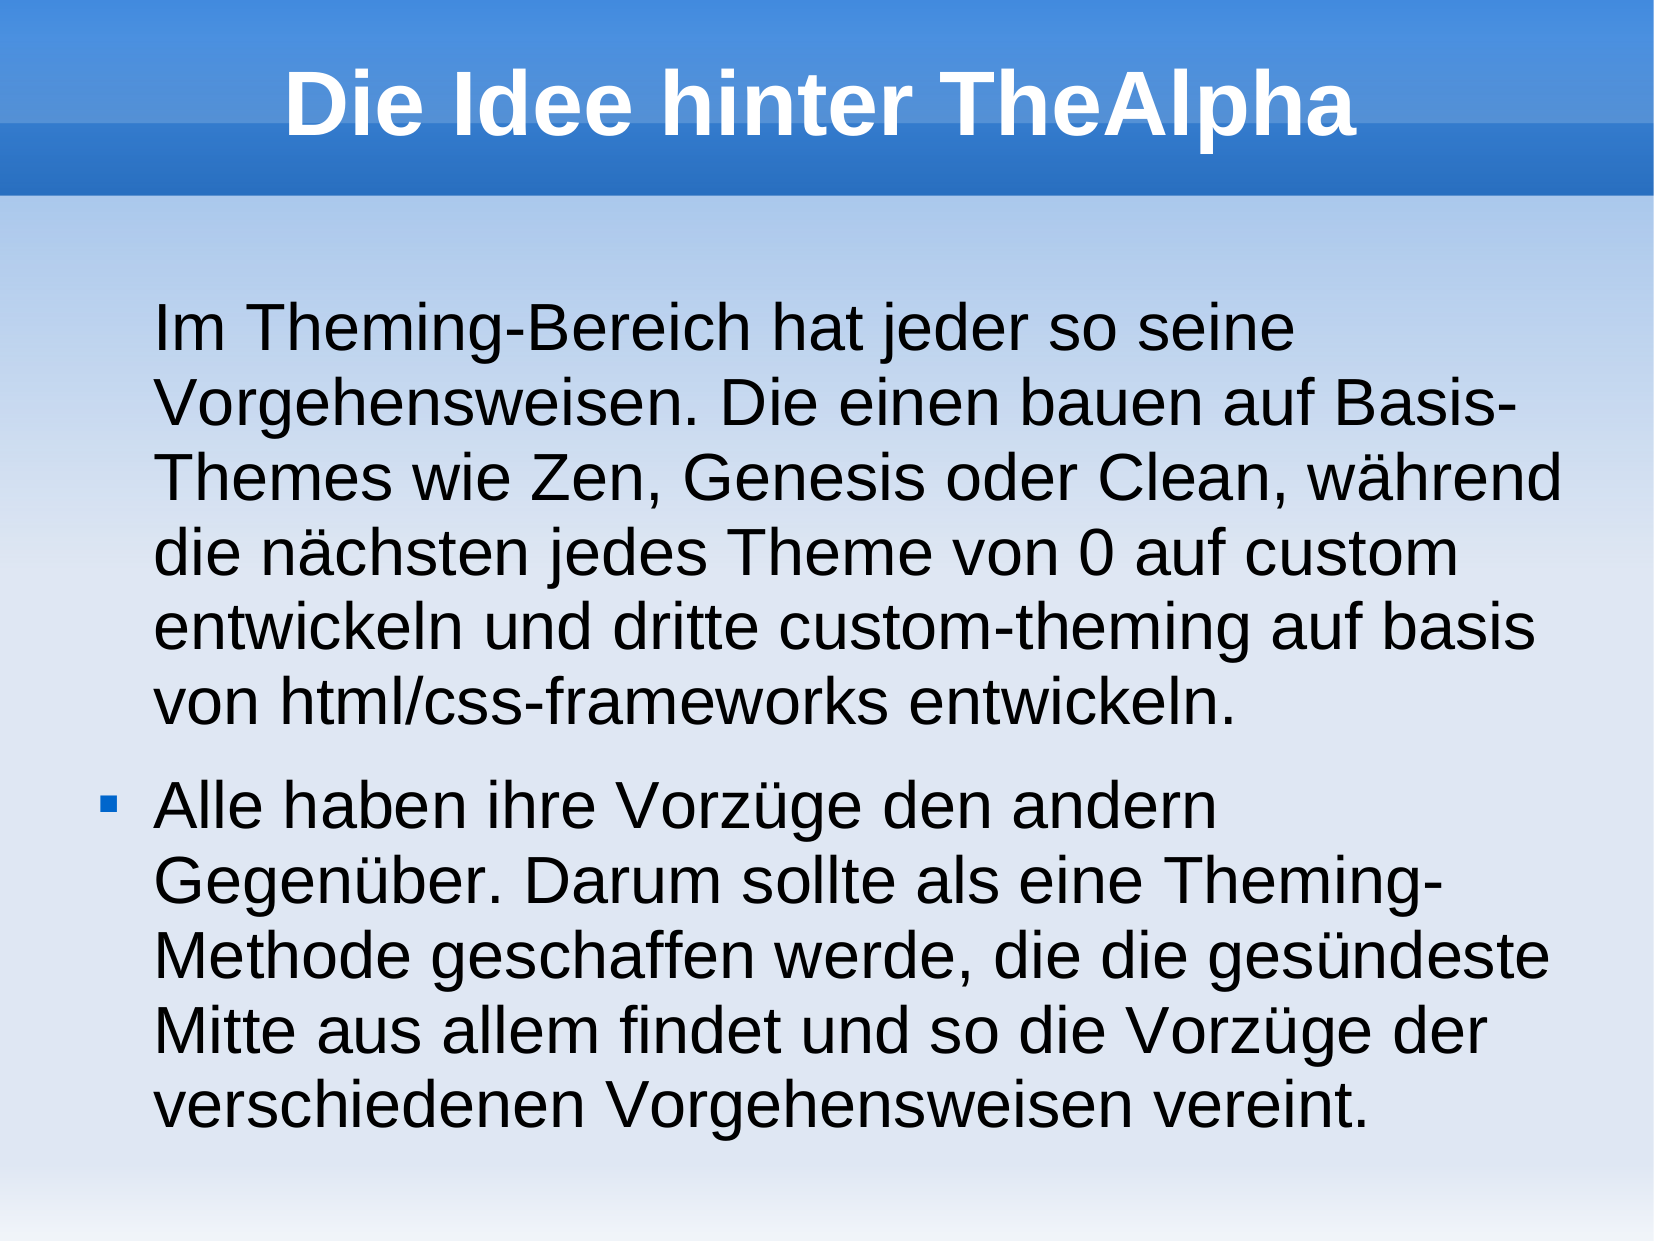

# Die Idee hinter TheAlpha
Im Theming-Bereich hat jeder so seine Vorgehensweisen. Die einen bauen auf Basis-Themes wie Zen, Genesis oder Clean, während die nächsten jedes Theme von 0 auf custom entwickeln und dritte custom-theming auf basis von html/css-frameworks entwickeln.
Alle haben ihre Vorzüge den andern Gegenüber. Darum sollte als eine Theming-Methode geschaffen werde, die die gesündeste Mitte aus allem findet und so die Vorzüge der verschiedenen Vorgehensweisen vereint.